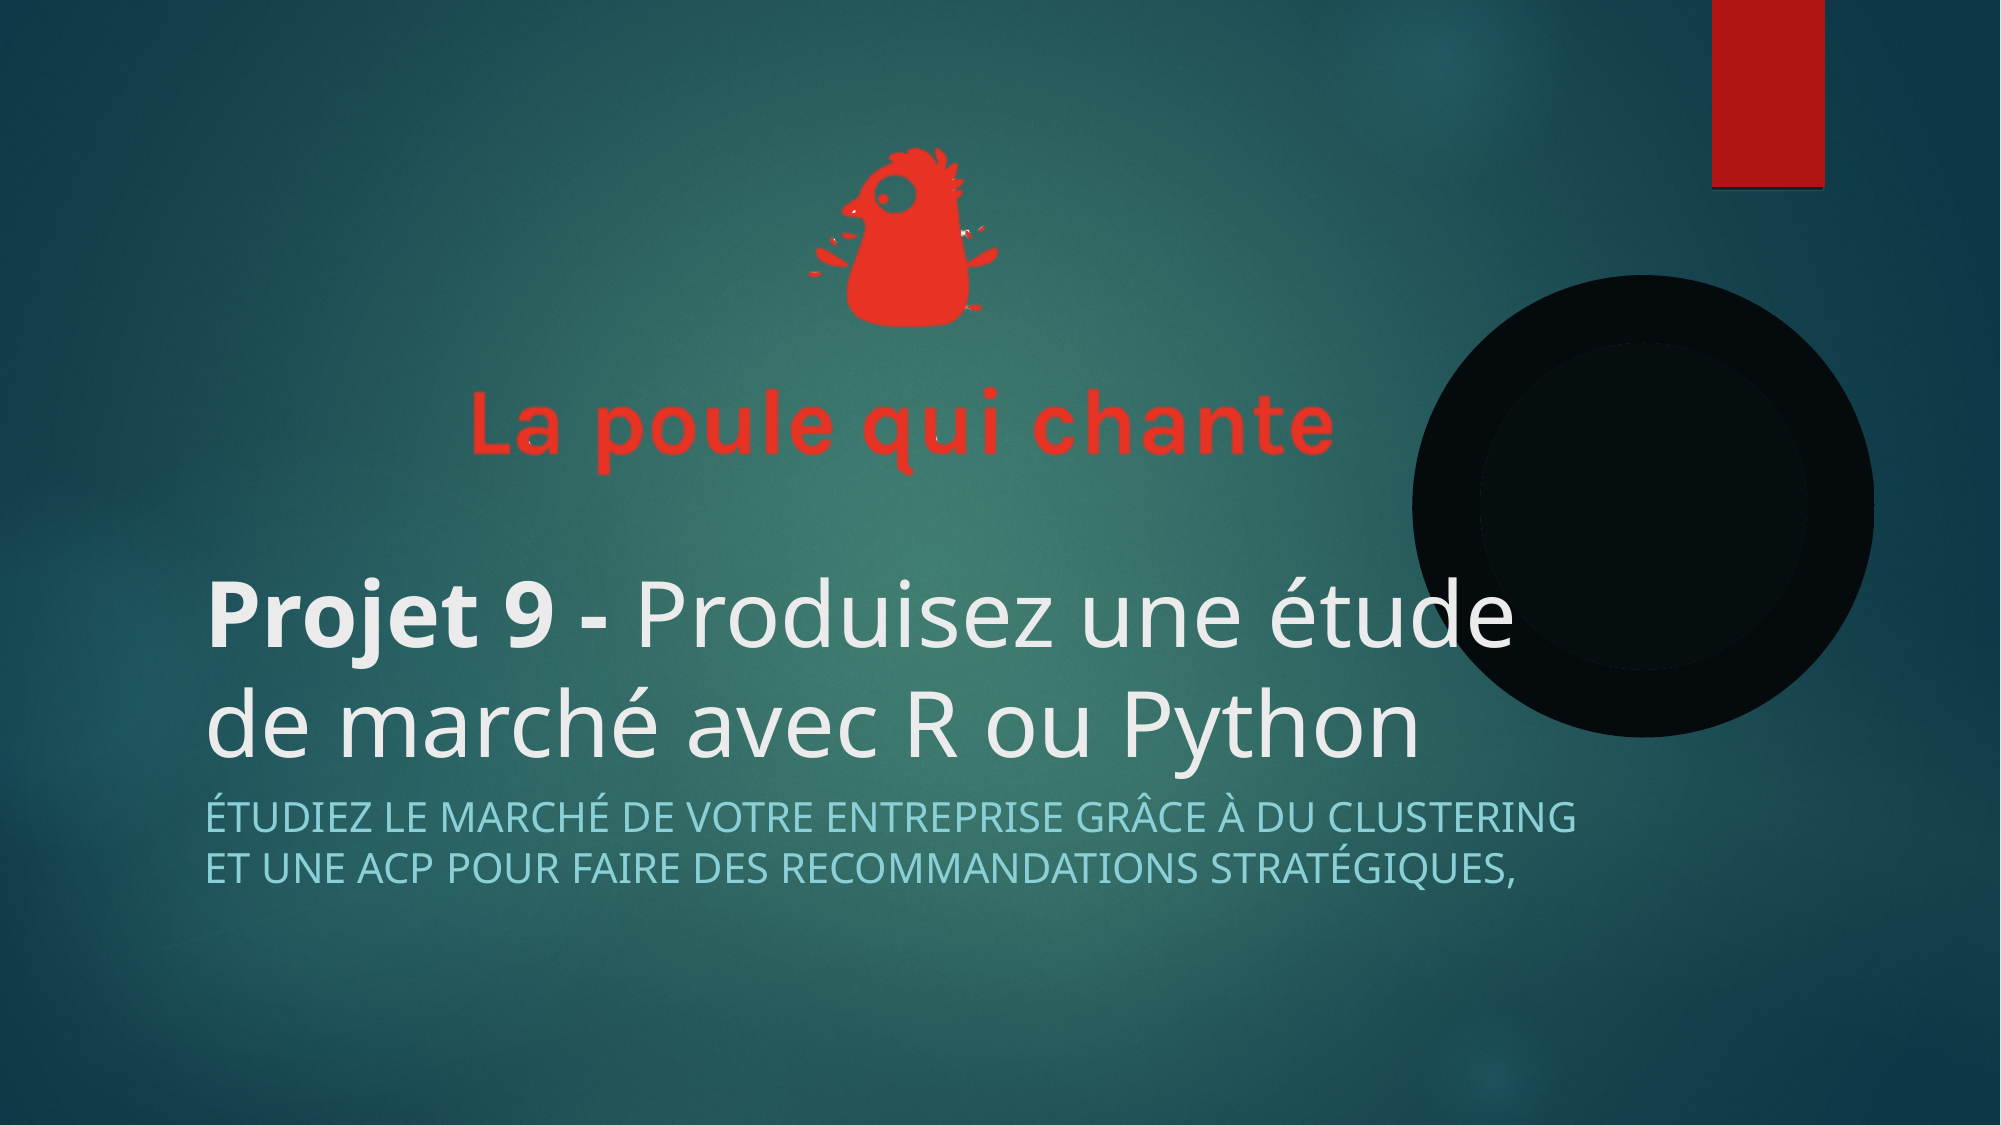

# Projet 9 - Produisez une étude de marché avec R ou Python
Étudiez le marché de votre entreprise grâce à du clustering et une ACP pour faire des recommandations stratégiques,